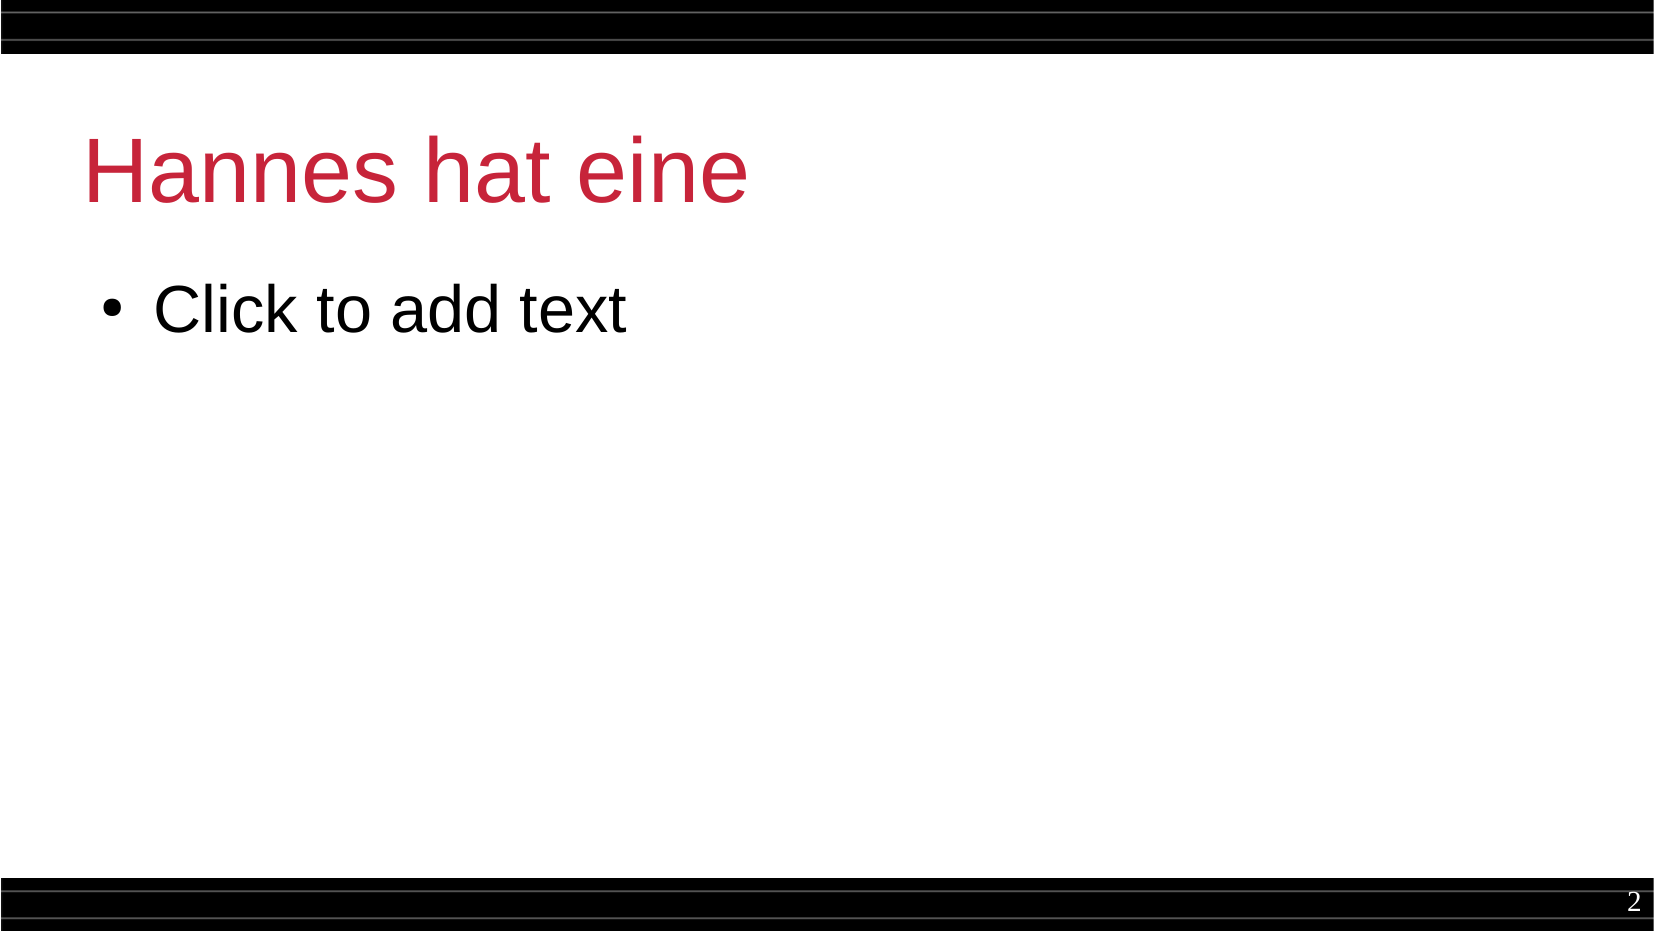

# Hannes hat eine
Click to add text